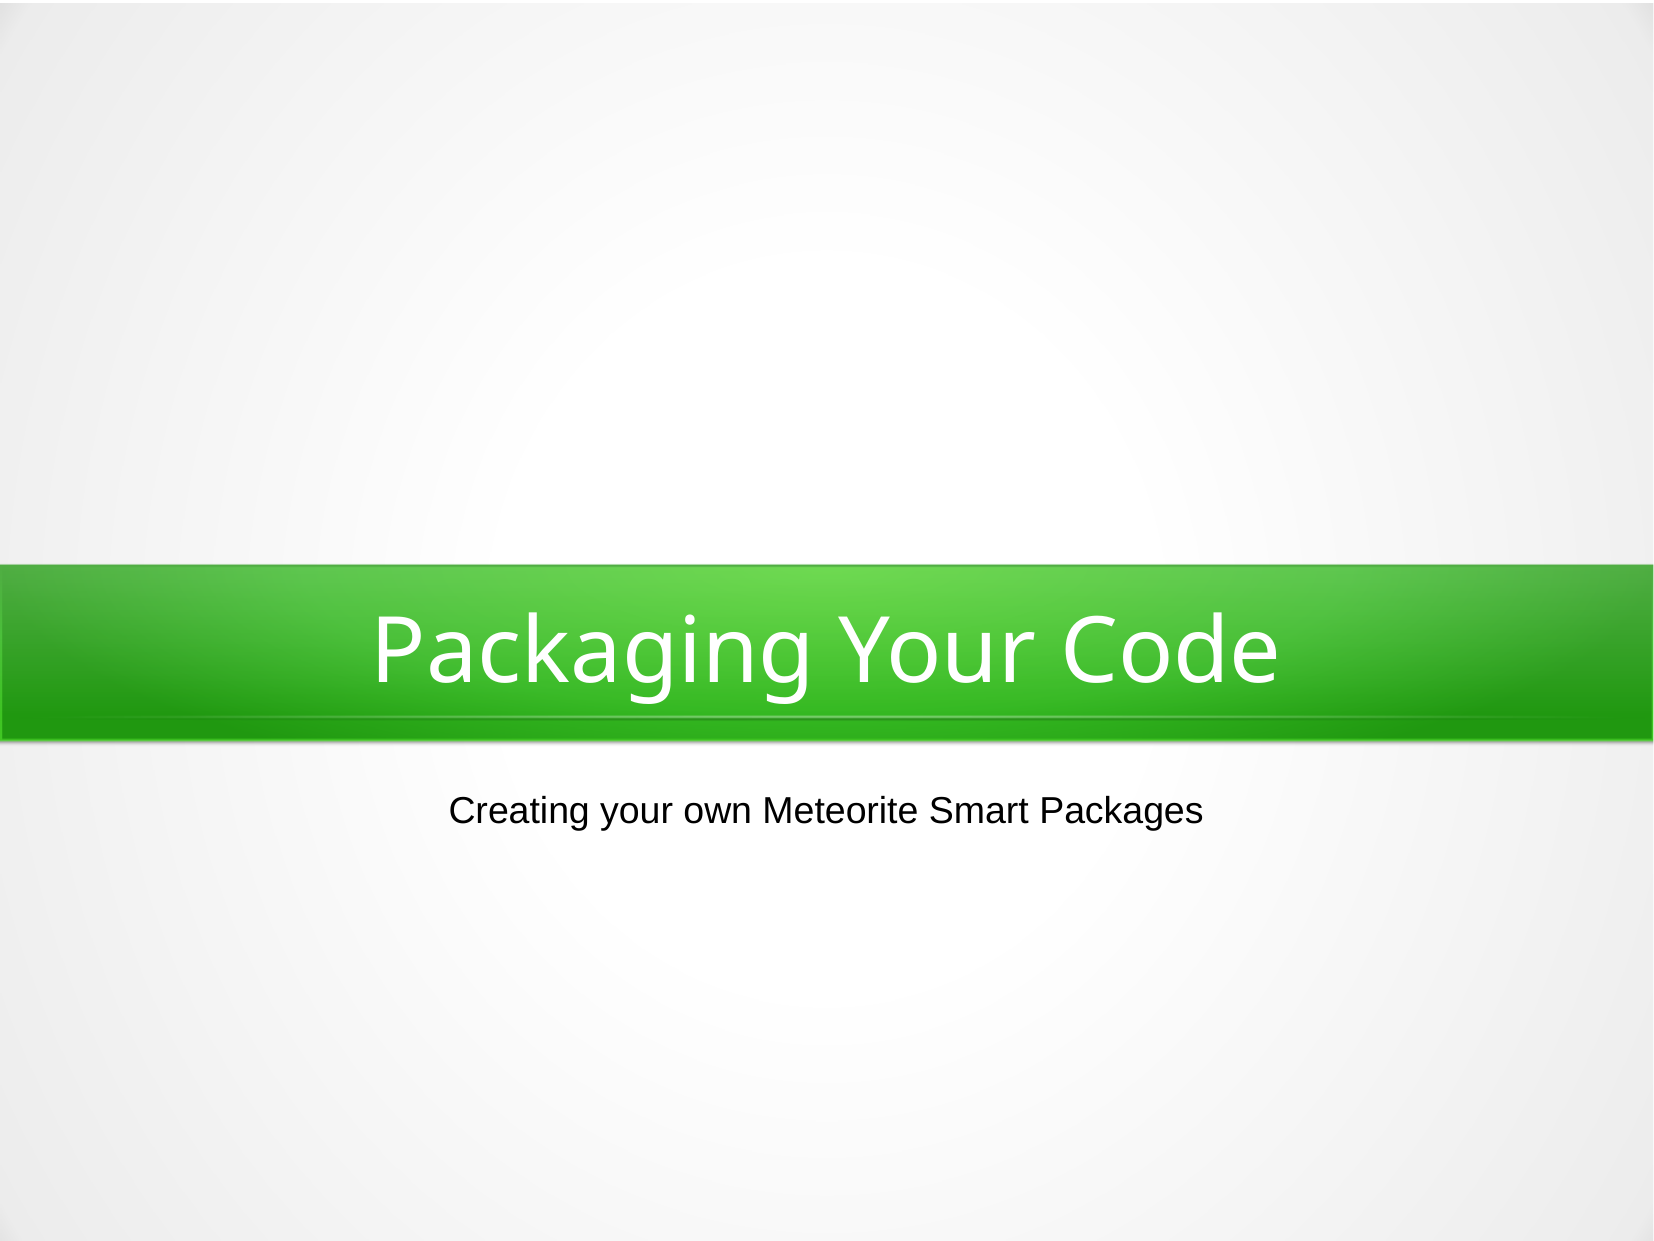

# Packaging Your Code
Creating your own Meteorite Smart Packages